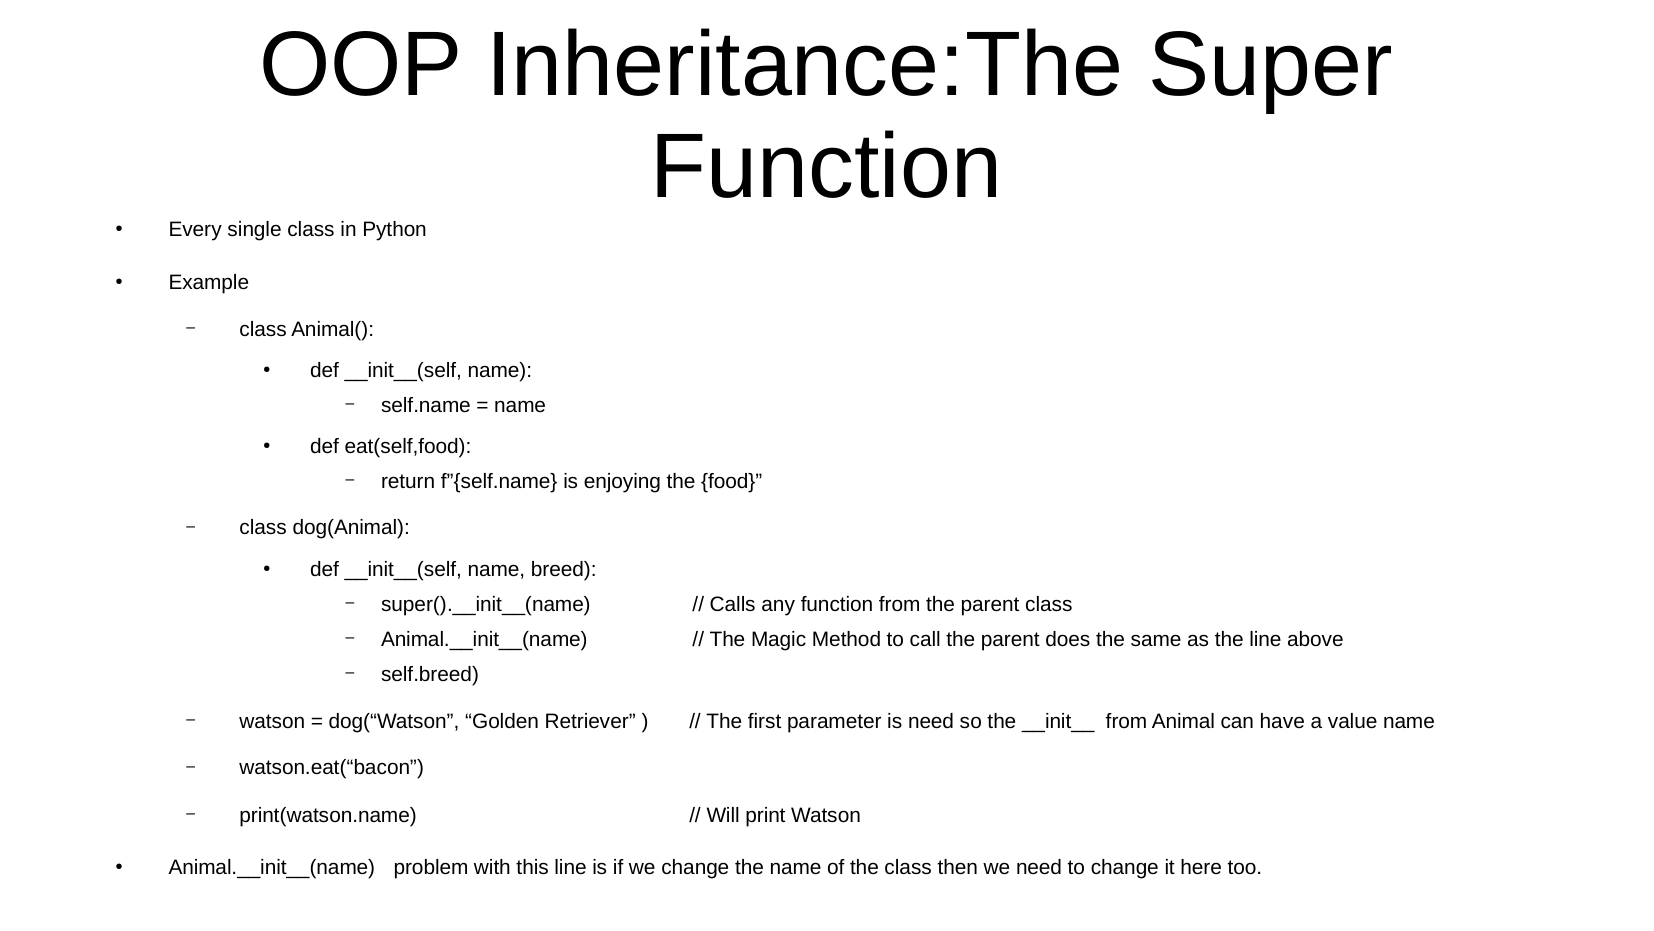

# OOP Inheritance:The Super Function
Every single class in Python
Example
class Animal():
def __init__(self, name):
self.name = name
def eat(self,food):
return f”{self.name} is enjoying the {food}”
class dog(Animal):
def __init__(self, name, breed):
super().__init__(name)		 // Calls any function from the parent class
Animal.__init__(name)		 // The Magic Method to call the parent does the same as the line above
self.breed)
watson = dog(“Watson”, “Golden Retriever” )	// The first parameter is need so the __init__ from Animal can have a value name
watson.eat(“bacon”)
print(watson.name)				// Will print Watson
Animal.__init__(name)	problem with this line is if we change the name of the class then we need to change it here too.